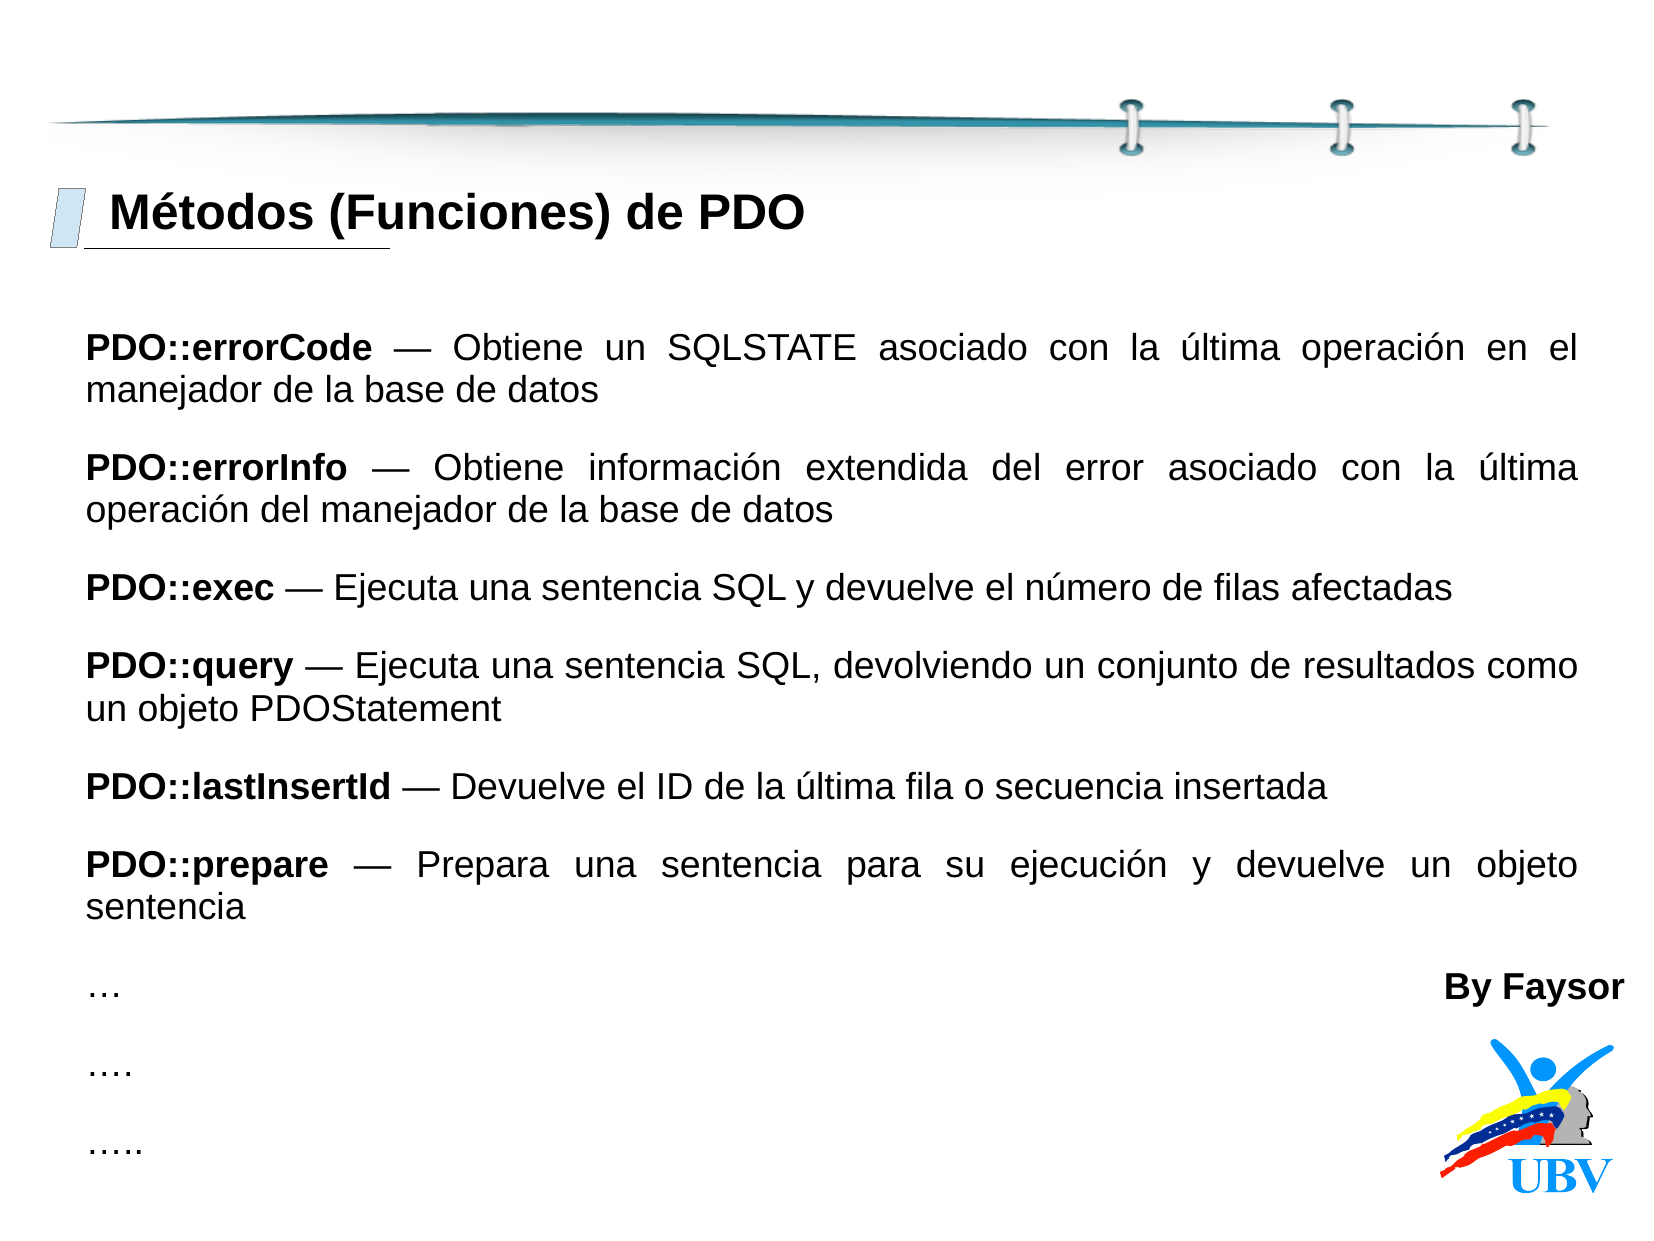

Métodos (Funciones) de PDO
PDO::errorCode — Obtiene un SQLSTATE asociado con la última operación en el manejador de la base de datos
PDO::errorInfo — Obtiene información extendida del error asociado con la última operación del manejador de la base de datos
PDO::exec — Ejecuta una sentencia SQL y devuelve el número de filas afectadas
PDO::query — Ejecuta una sentencia SQL, devolviendo un conjunto de resultados como un objeto PDOStatement
PDO::lastInsertId — Devuelve el ID de la última fila o secuencia insertada
PDO::prepare — Prepara una sentencia para su ejecución y devuelve un objeto sentencia
…
….
…..
By Faysor